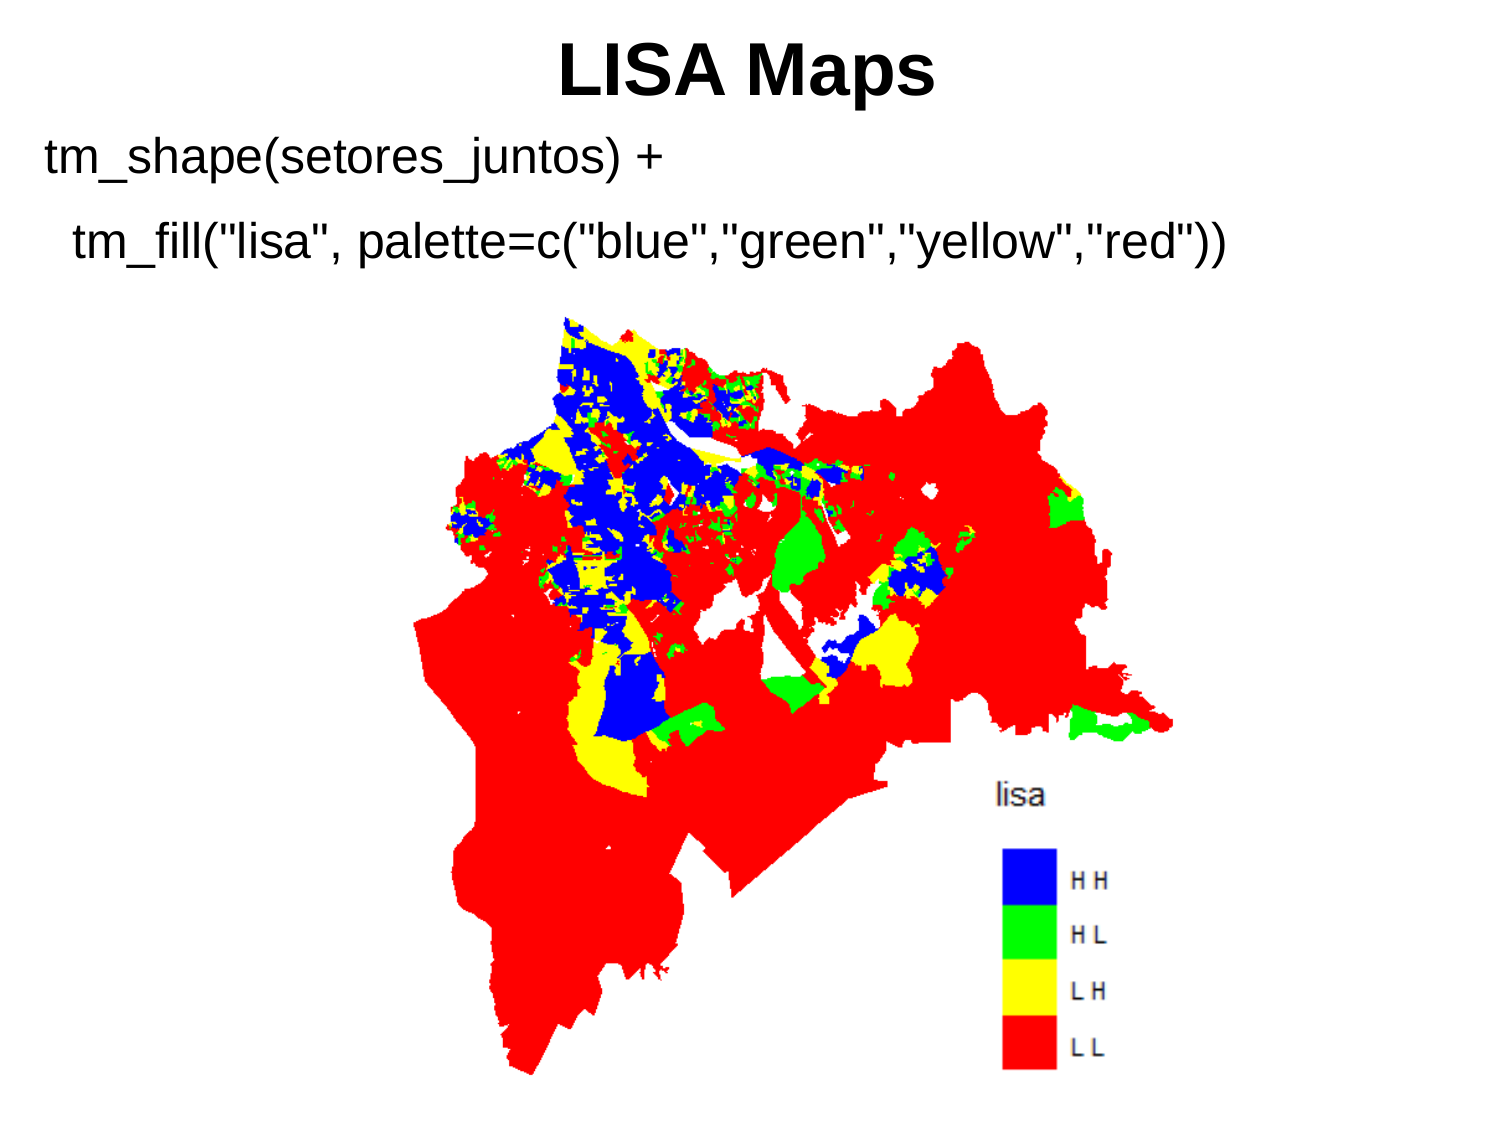

# LISA Maps
tm_shape(setores_juntos) +
 tm_fill("lisa", palette=c("blue","green","yellow","red"))